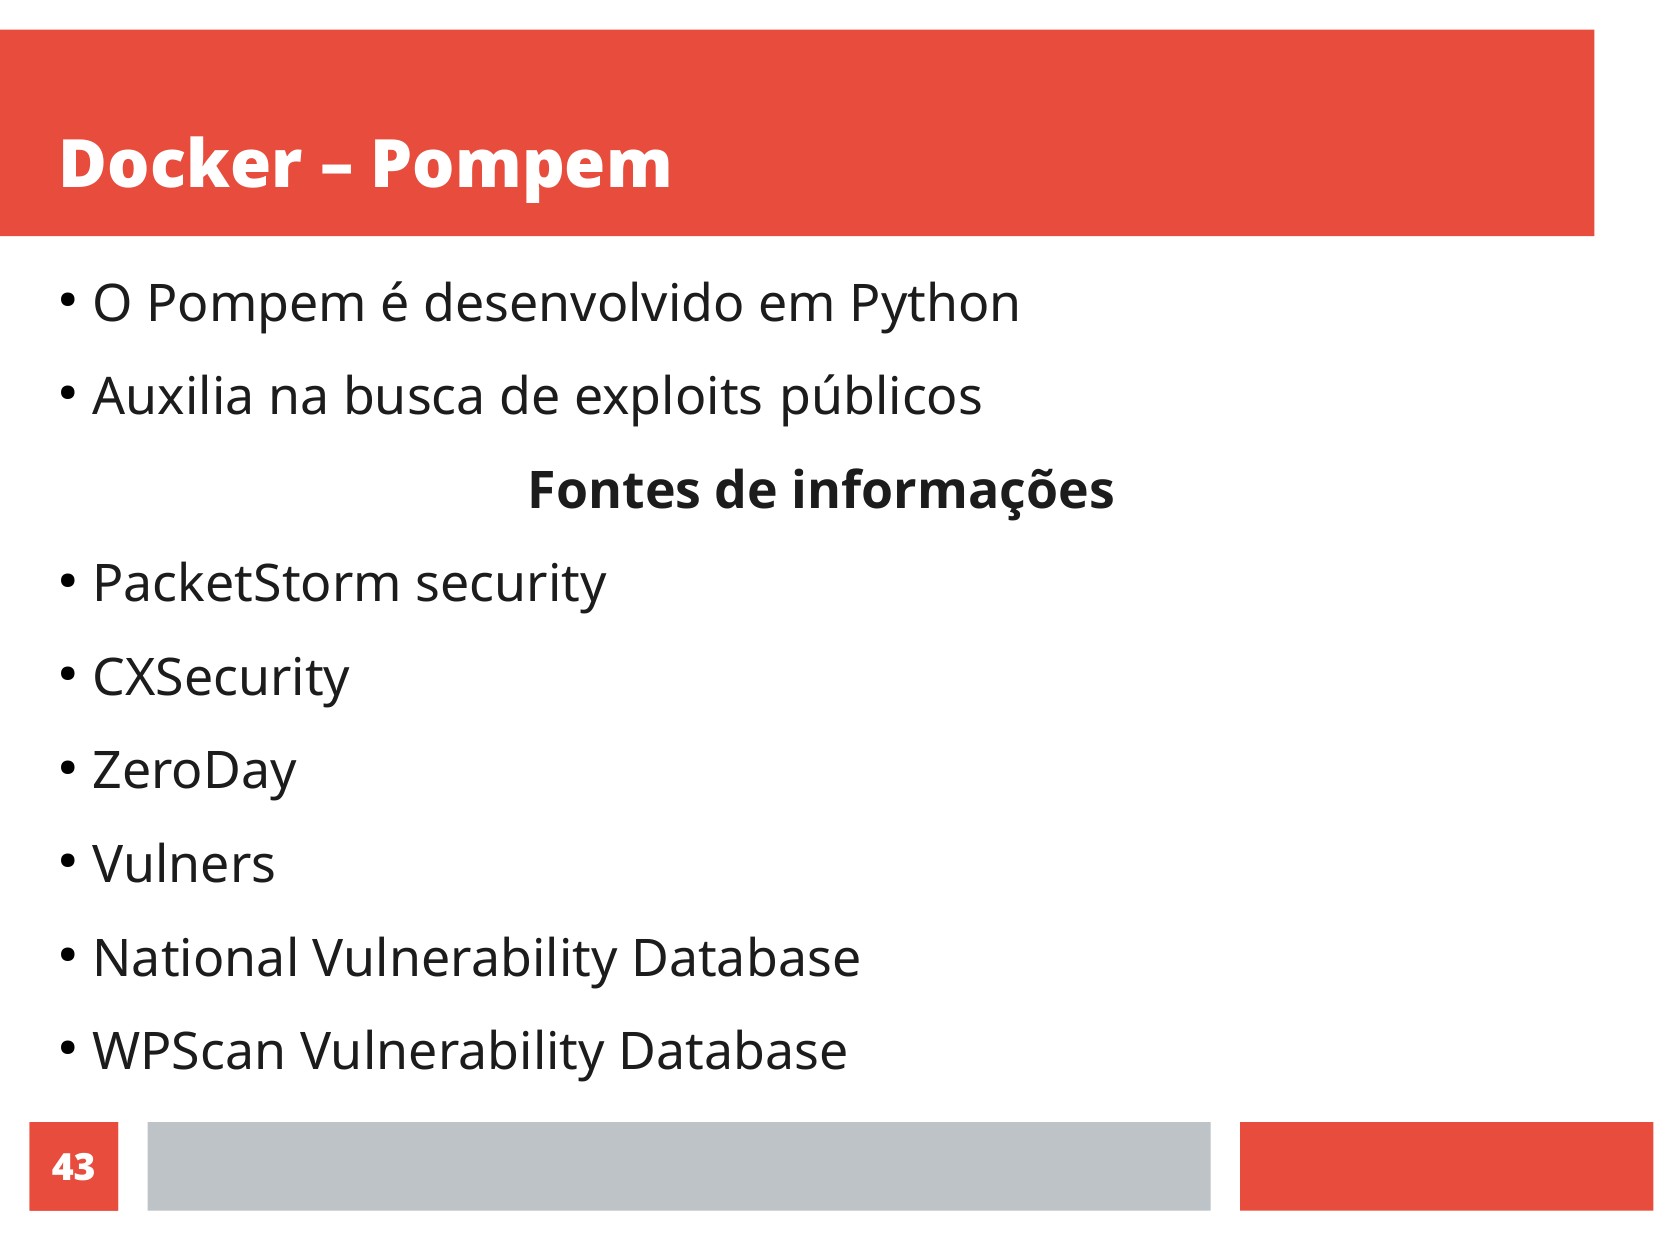

# Docker – Pompem
O Pompem é desenvolvido em Python
Auxilia na busca de exploits públicos
Fontes de informações
PacketStorm security
CXSecurity
ZeroDay
Vulners
National Vulnerability Database
WPScan Vulnerability Database
43